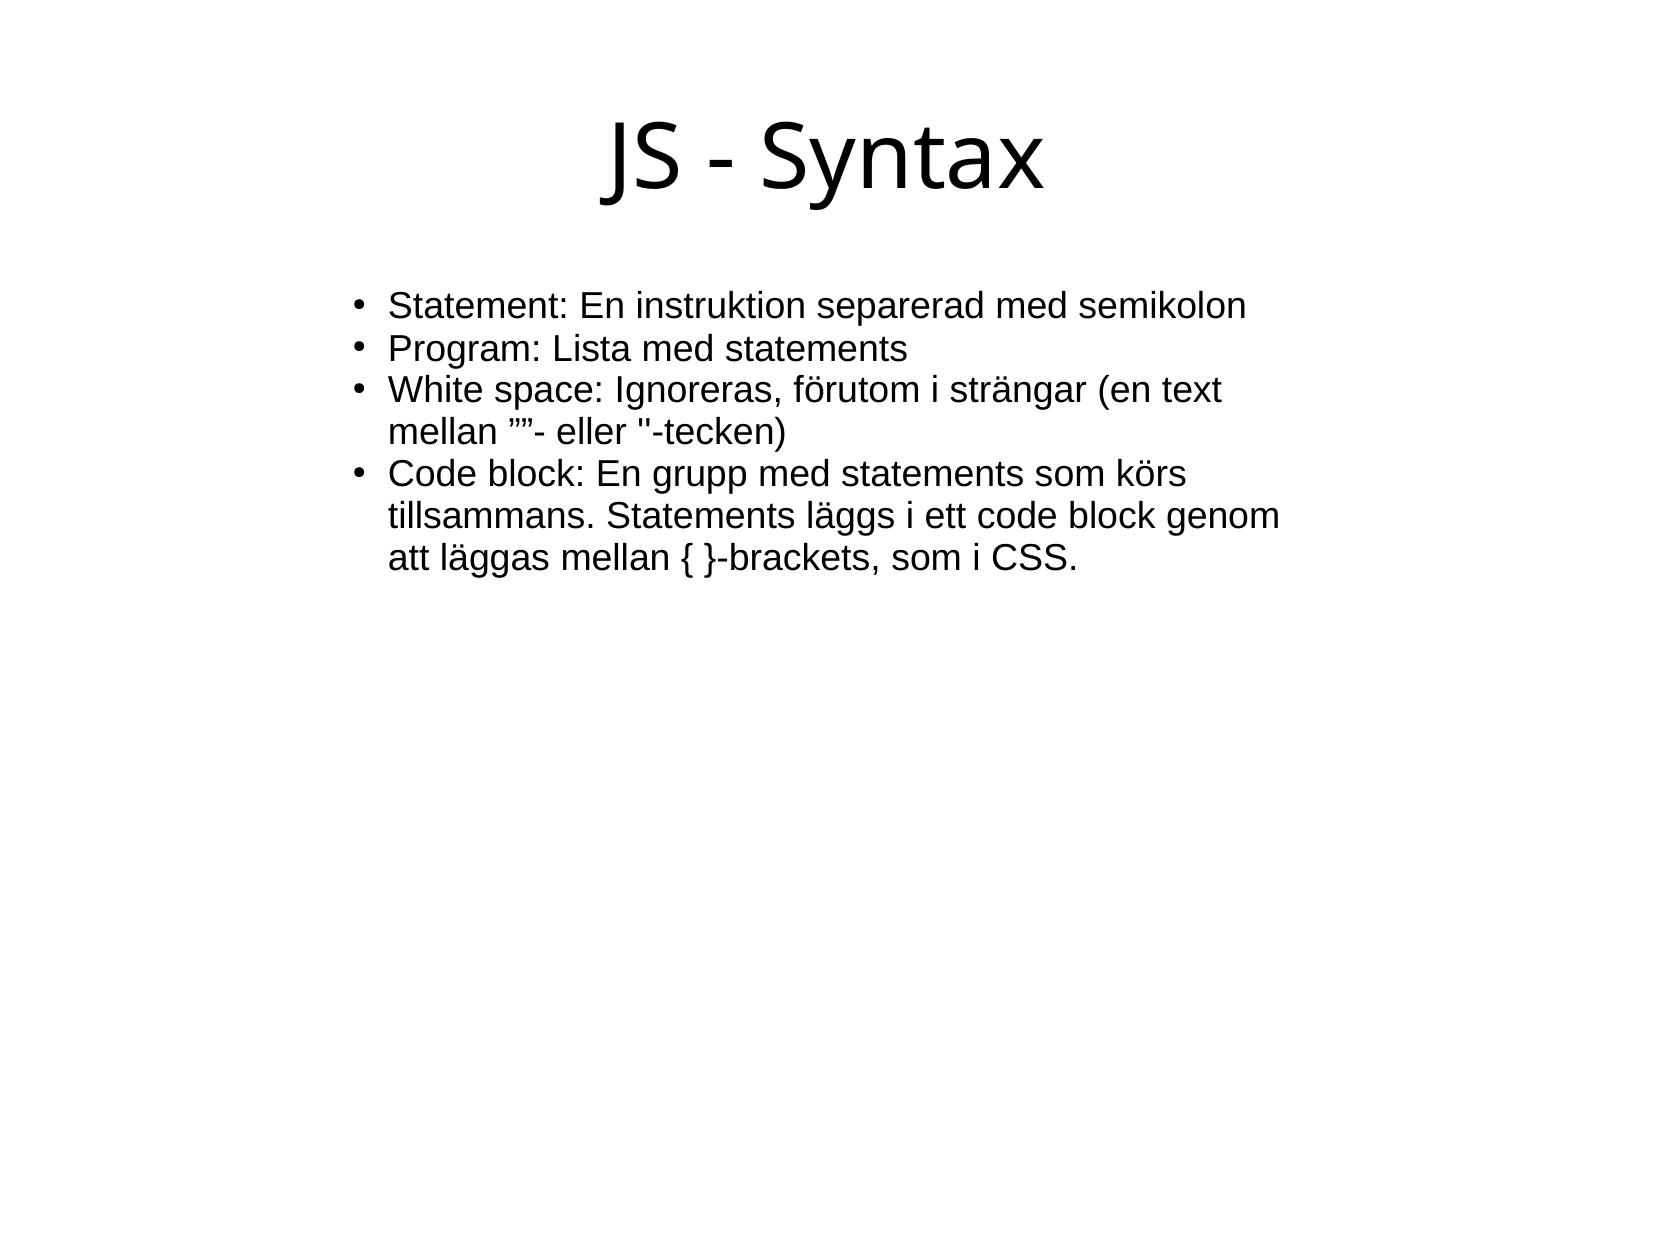

# JS - Syntax
Statement: En instruktion separerad med semikolon
Program: Lista med statements
White space: Ignoreras, förutom i strängar (en text mellan ””- eller ''-tecken)
Code block: En grupp med statements som körs tillsammans. Statements läggs i ett code block genom att läggas mellan { }-brackets, som i CSS.